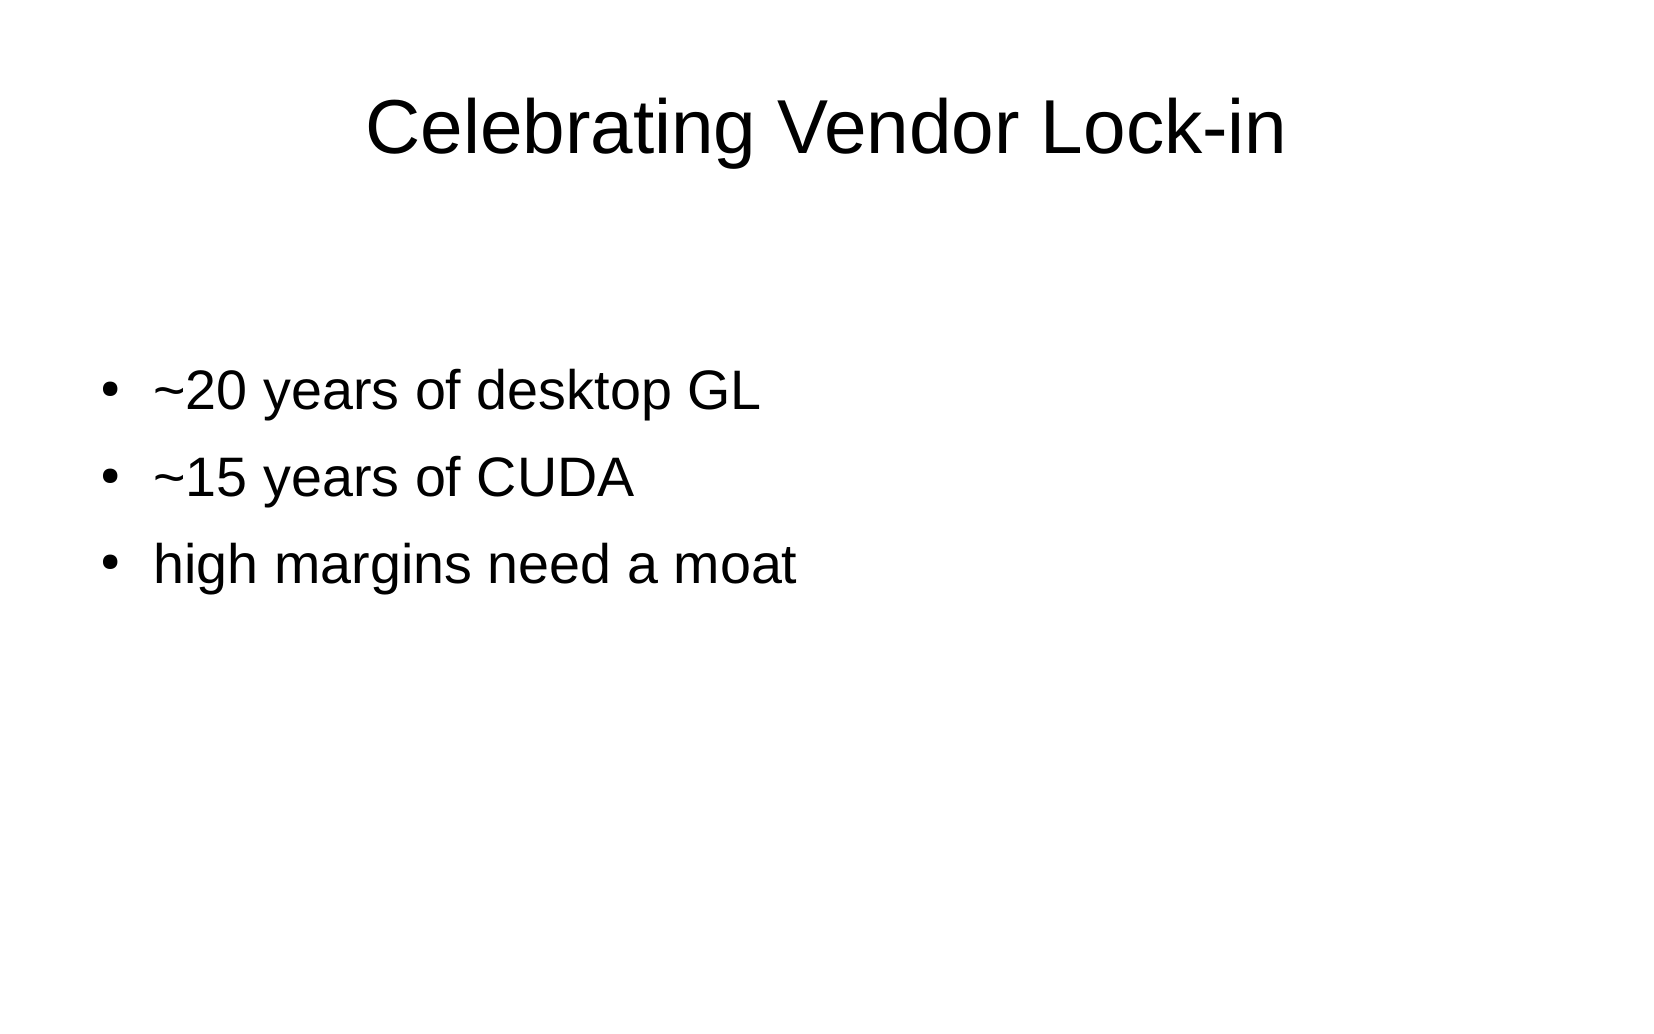

# Celebrating Vendor Lock-in
~20 years of desktop GL
~15 years of CUDA
high margins need a moat